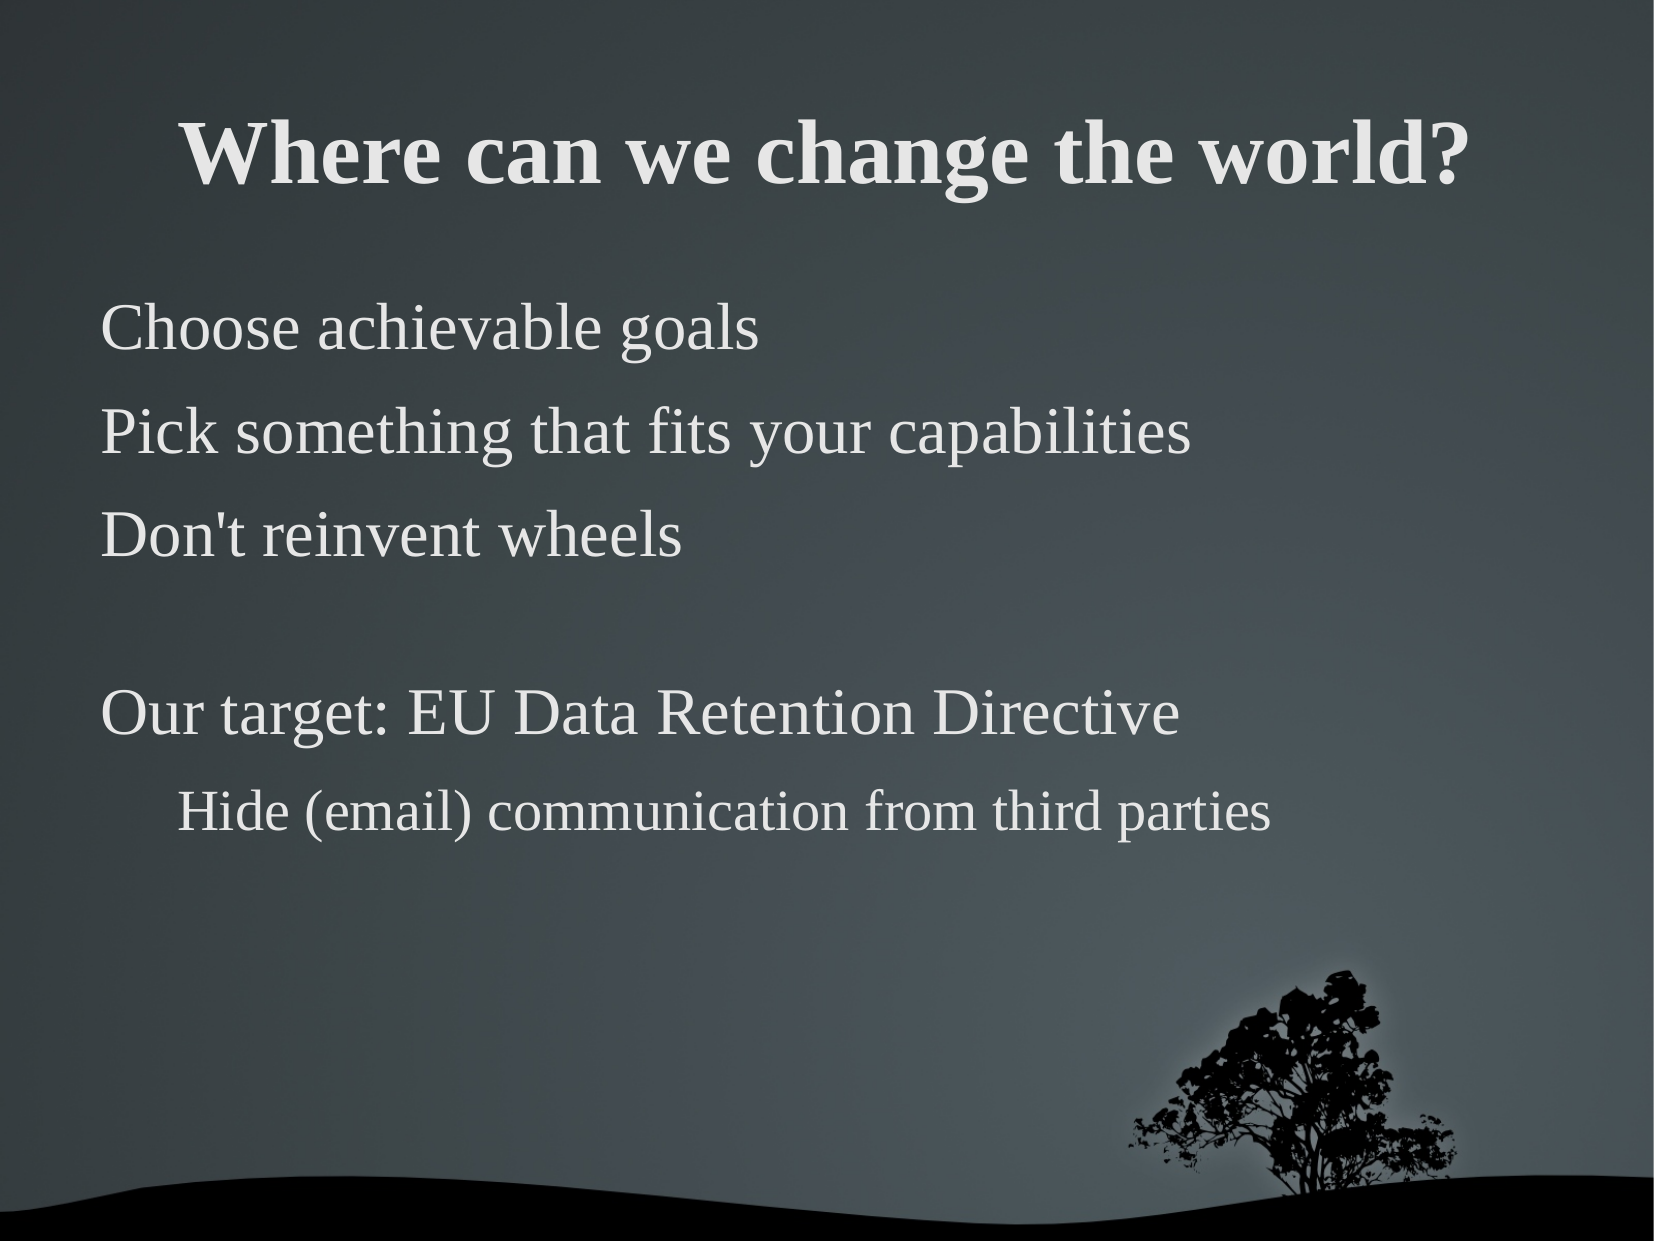

# Where can we change the world?
Choose achievable goals
Pick something that fits your capabilities
Don't reinvent wheels
Our target: EU Data Retention Directive
Hide (email) communication from third parties